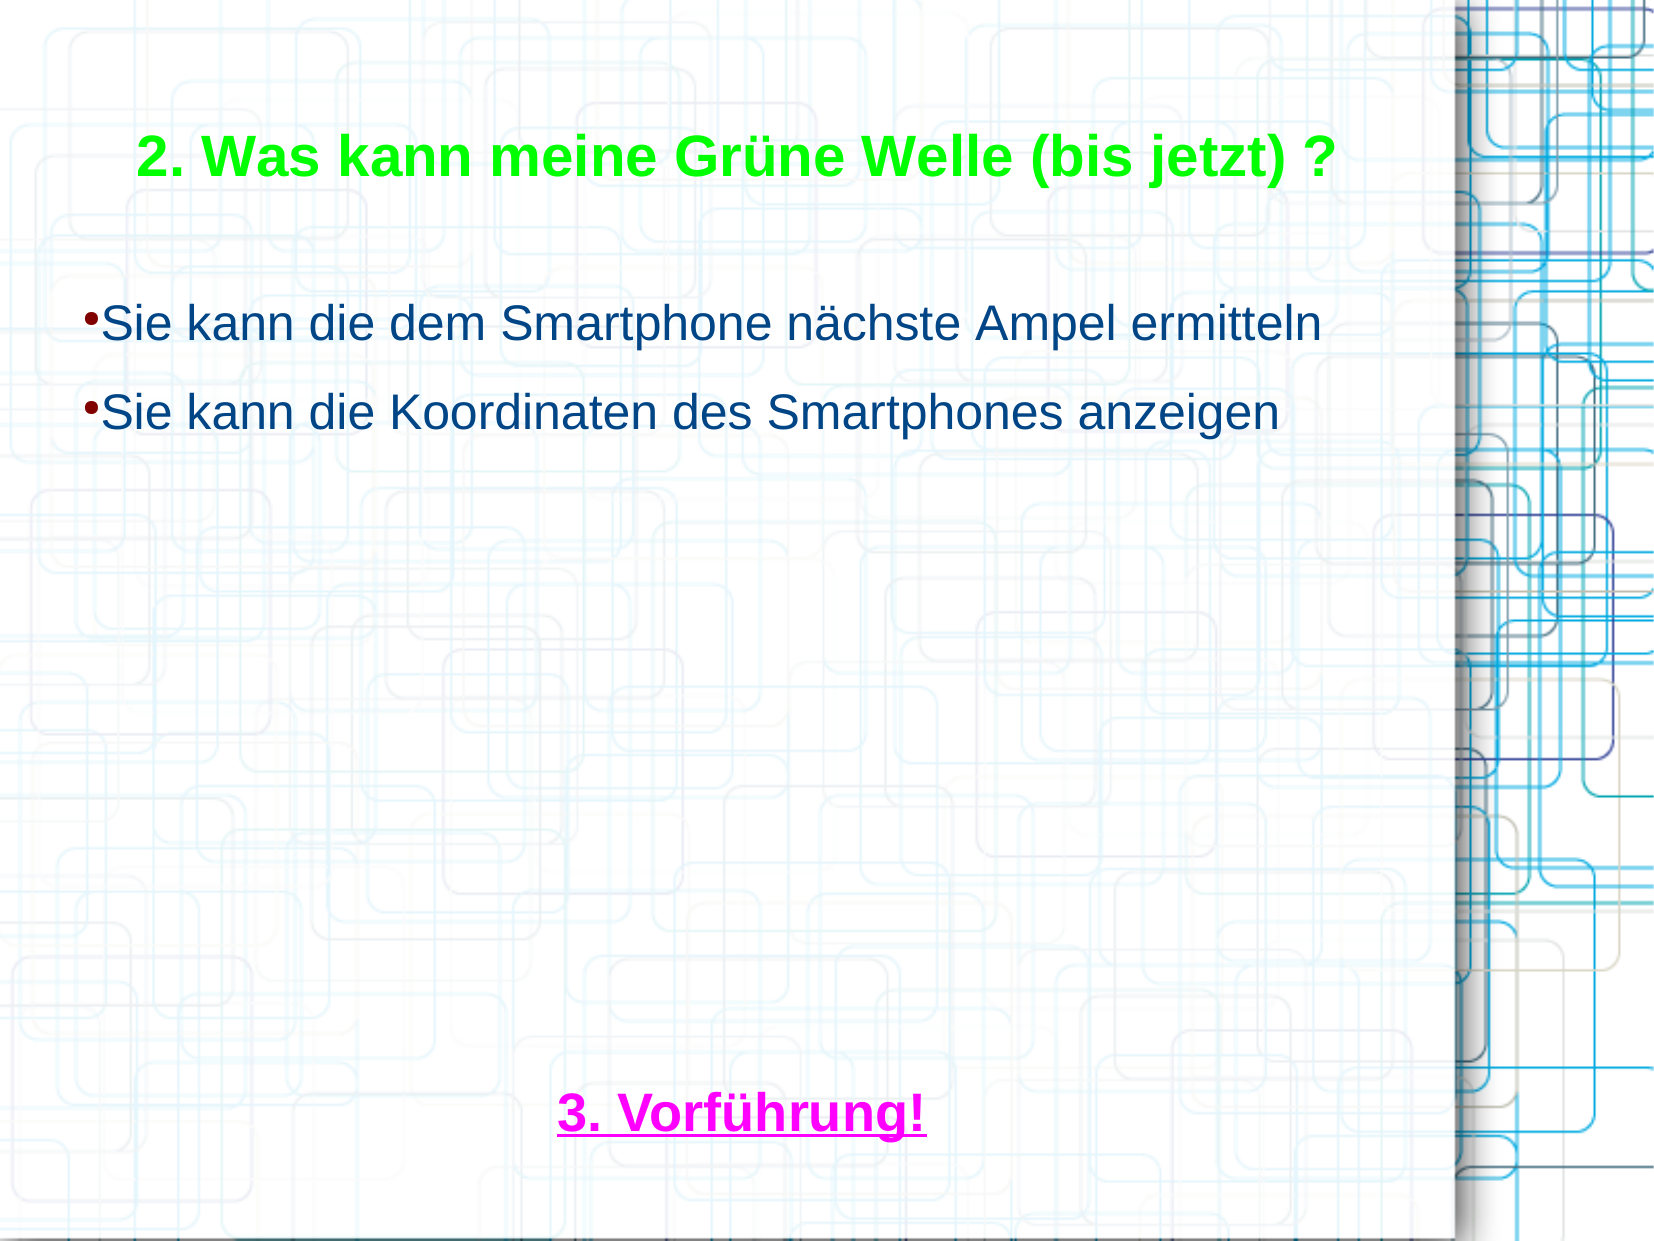

# 2. Was kann meine Grüne Welle (bis jetzt) ?
Sie kann die dem Smartphone nächste Ampel ermitteln
Sie kann die Koordinaten des Smartphones anzeigen
3. Vorführung!